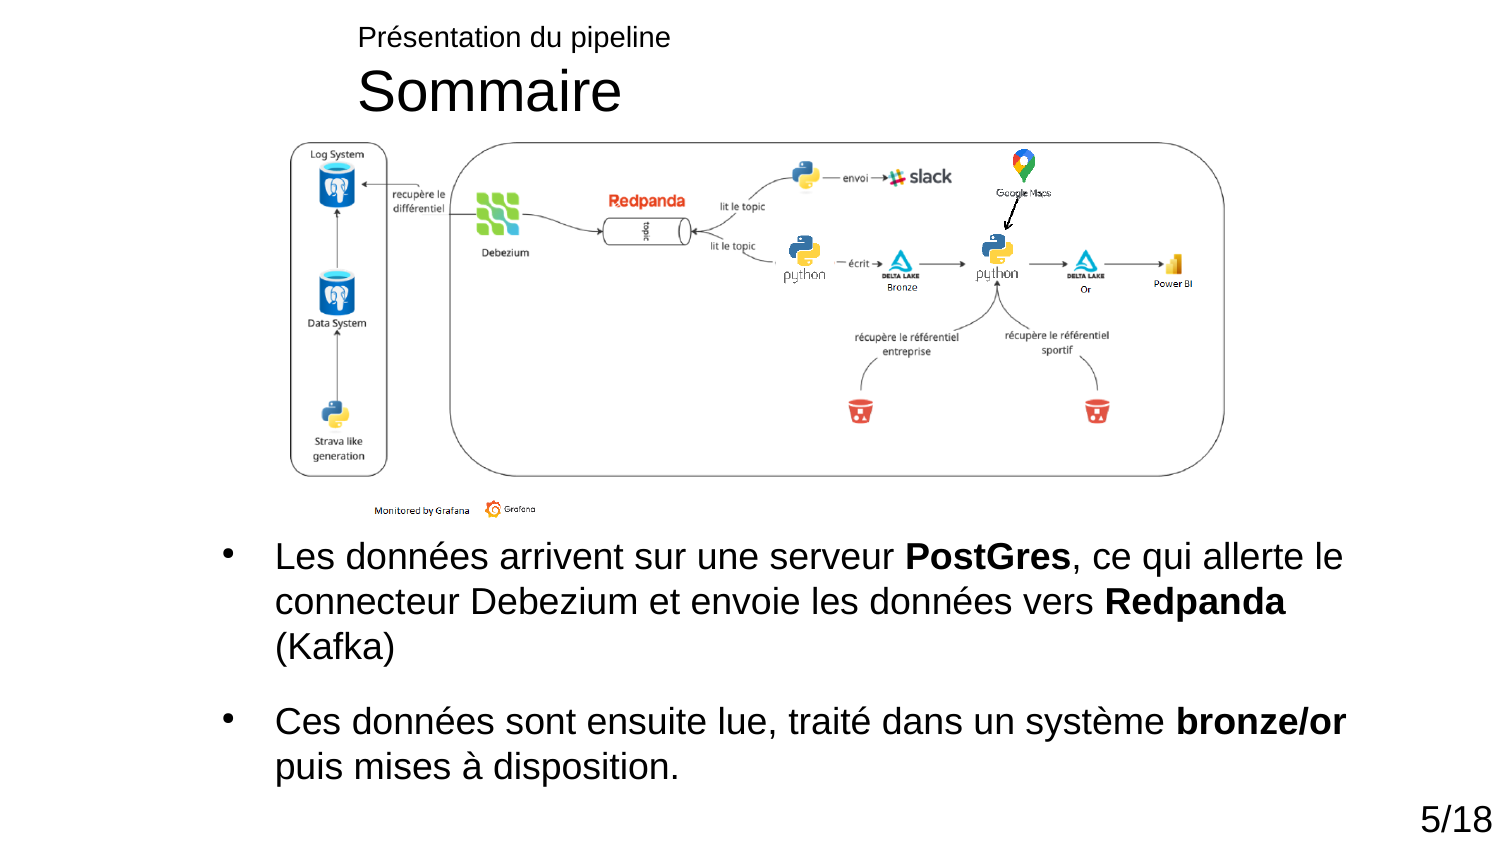

# Présentation du pipeline Sommaire
Les données arrivent sur une serveur PostGres, ce qui allerte le connecteur Debezium et envoie les données vers Redpanda (Kafka)
Ces données sont ensuite lue, traité dans un système bronze/or puis mises à disposition.
5/18